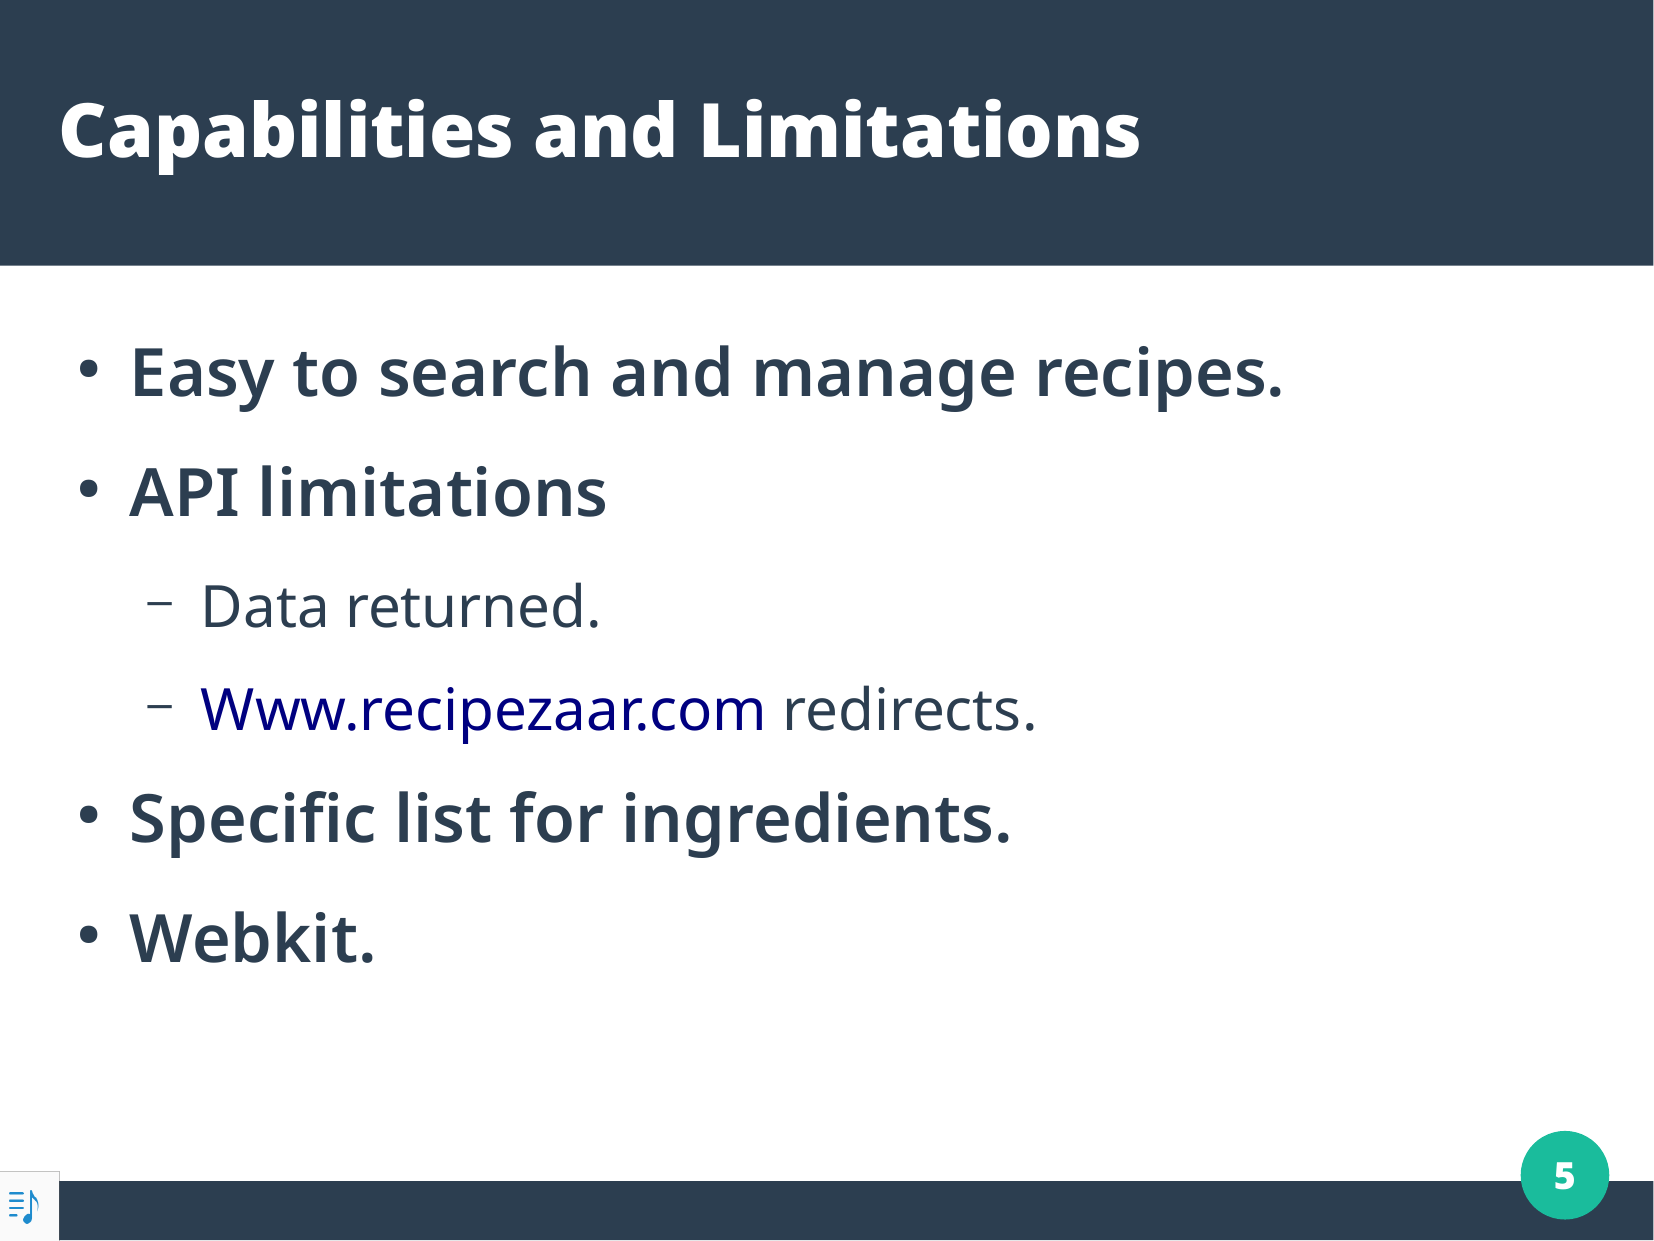

# Capabilities and Limitations
Easy to search and manage recipes.
API limitations
Data returned.
Www.recipezaar.com redirects.
Specific list for ingredients.
Webkit.
5